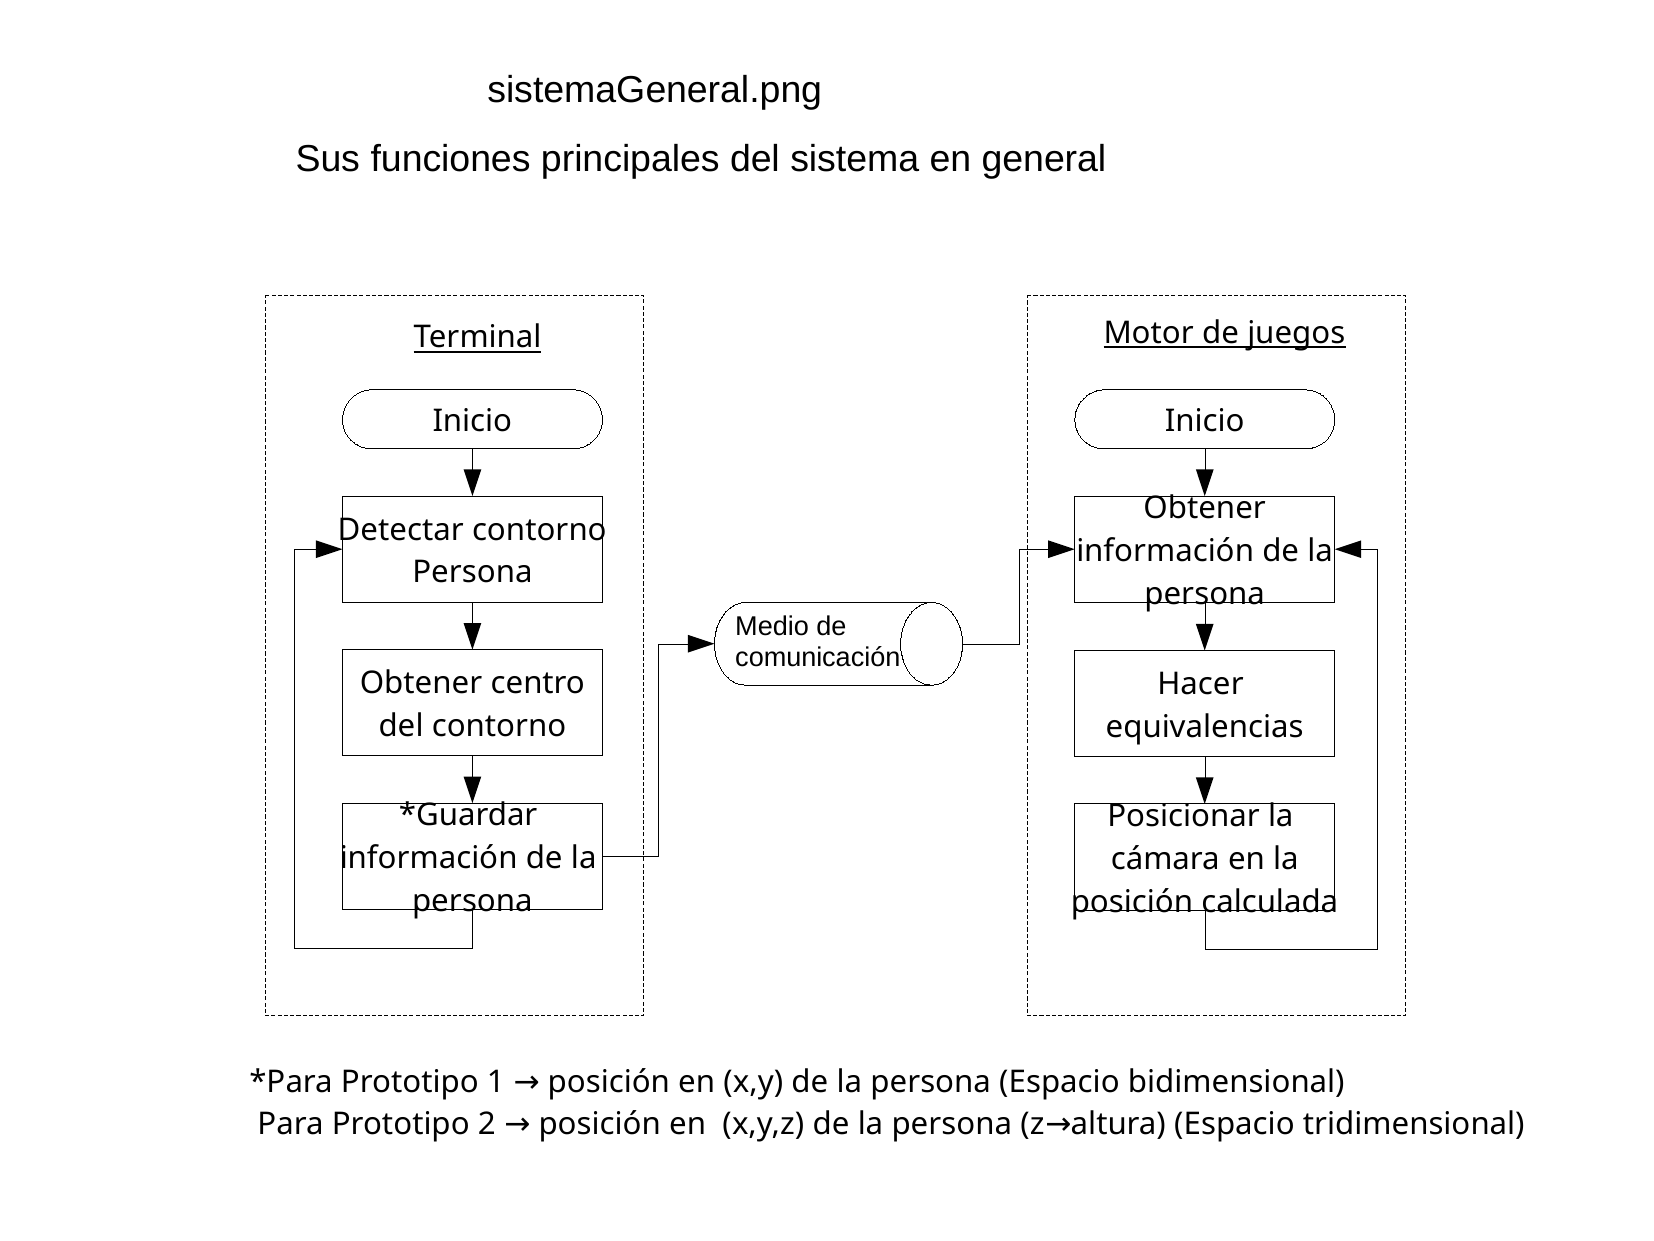

sistemaGeneral.png
 Sus funciones principales del sistema en general
Motor de juegos
Terminal
Inicio
Inicio
Detectar contorno
Persona
Obtener
información de la
persona
Medio de
comunicación
Obtener centro
del contorno
Hacer
equivalencias
*Guardar
información de la
persona
Posicionar la
cámara en la
posición calculada
*Para Prototipo 1 → posición en (x,y) de la persona (Espacio bidimensional)
 Para Prototipo 2 → posición en (x,y,z) de la persona (z→altura) (Espacio tridimensional)